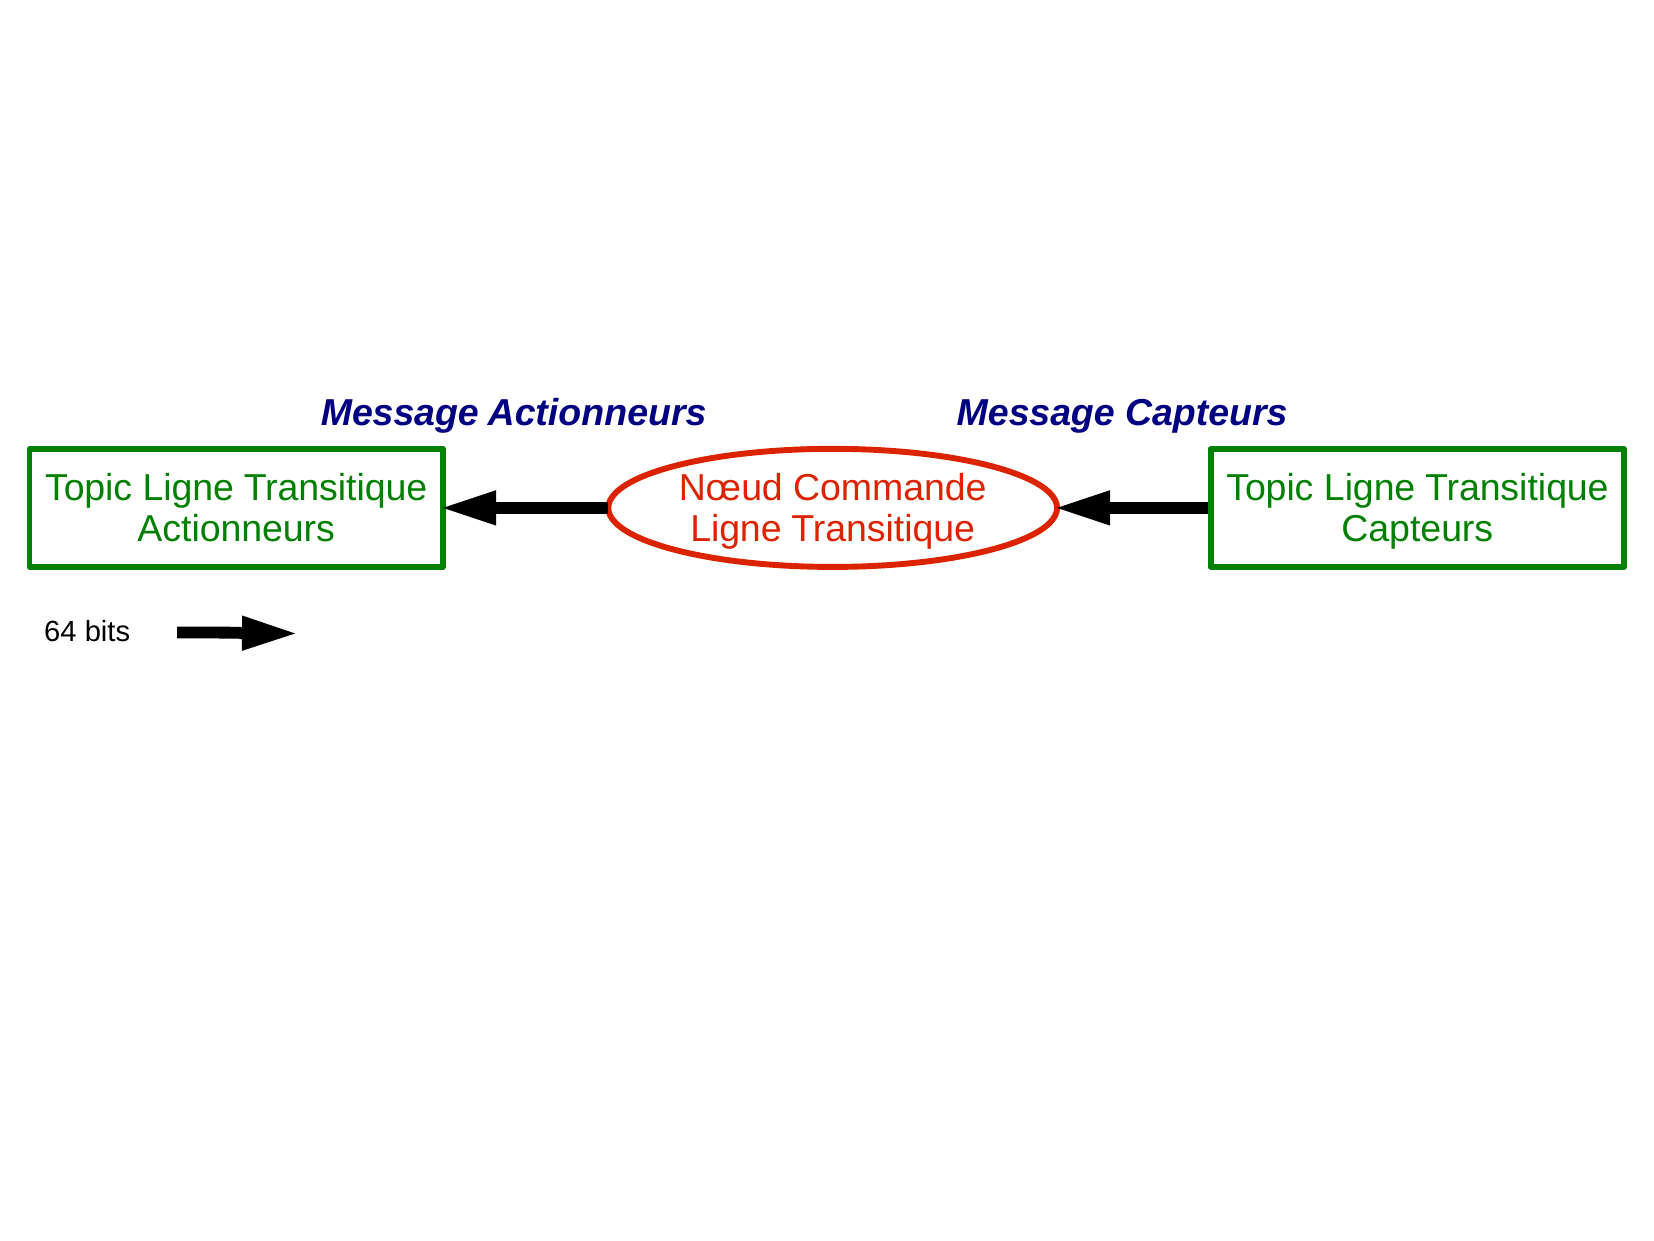

Message Actionneurs
Message Capteurs
Topic Ligne Transitique
Actionneurs
Nœud Commande
Ligne Transitique
Topic Ligne Transitique
Capteurs
64 bits